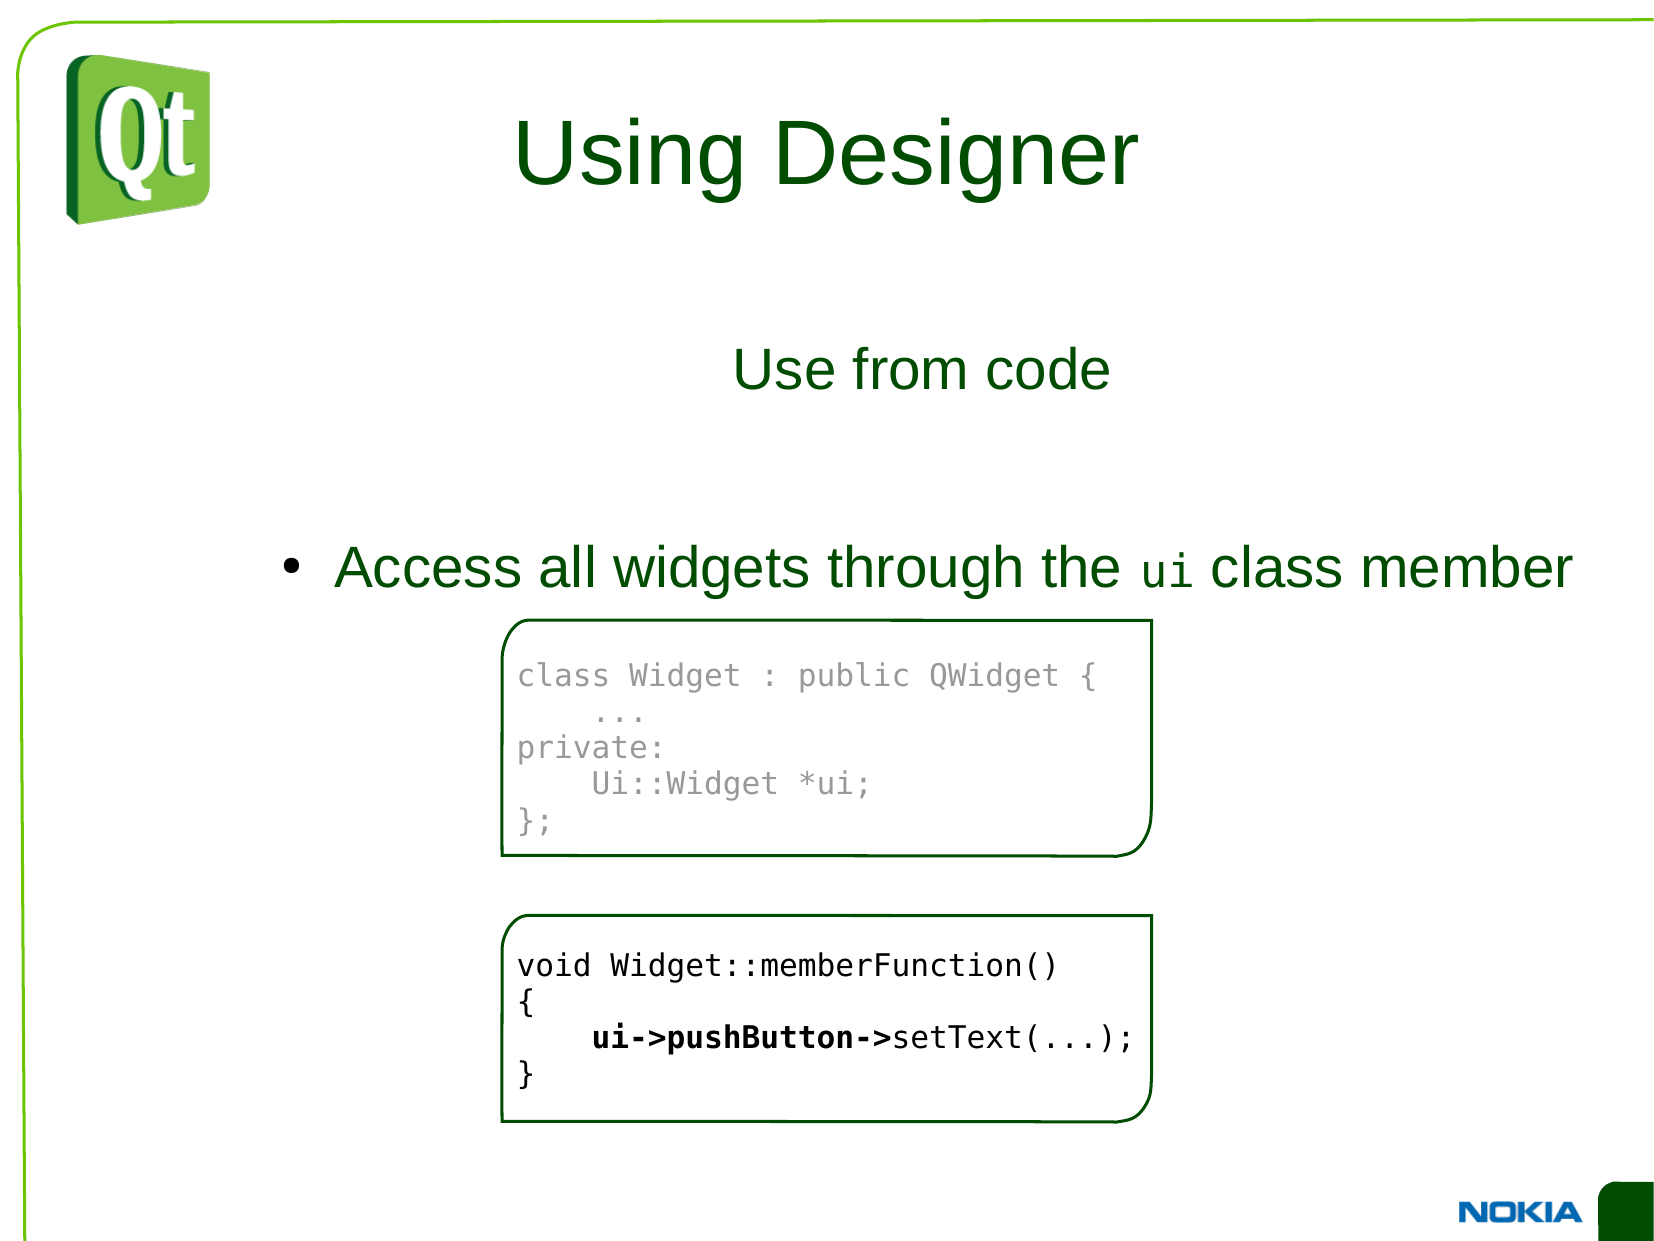

# Using Designer
Use from code
Access all widgets through the ui class member
class Widget : public QWidget {
 ...
private:
 Ui::Widget *ui;
};
void Widget::memberFunction()
{
 ui->pushButton->setText(...);
}